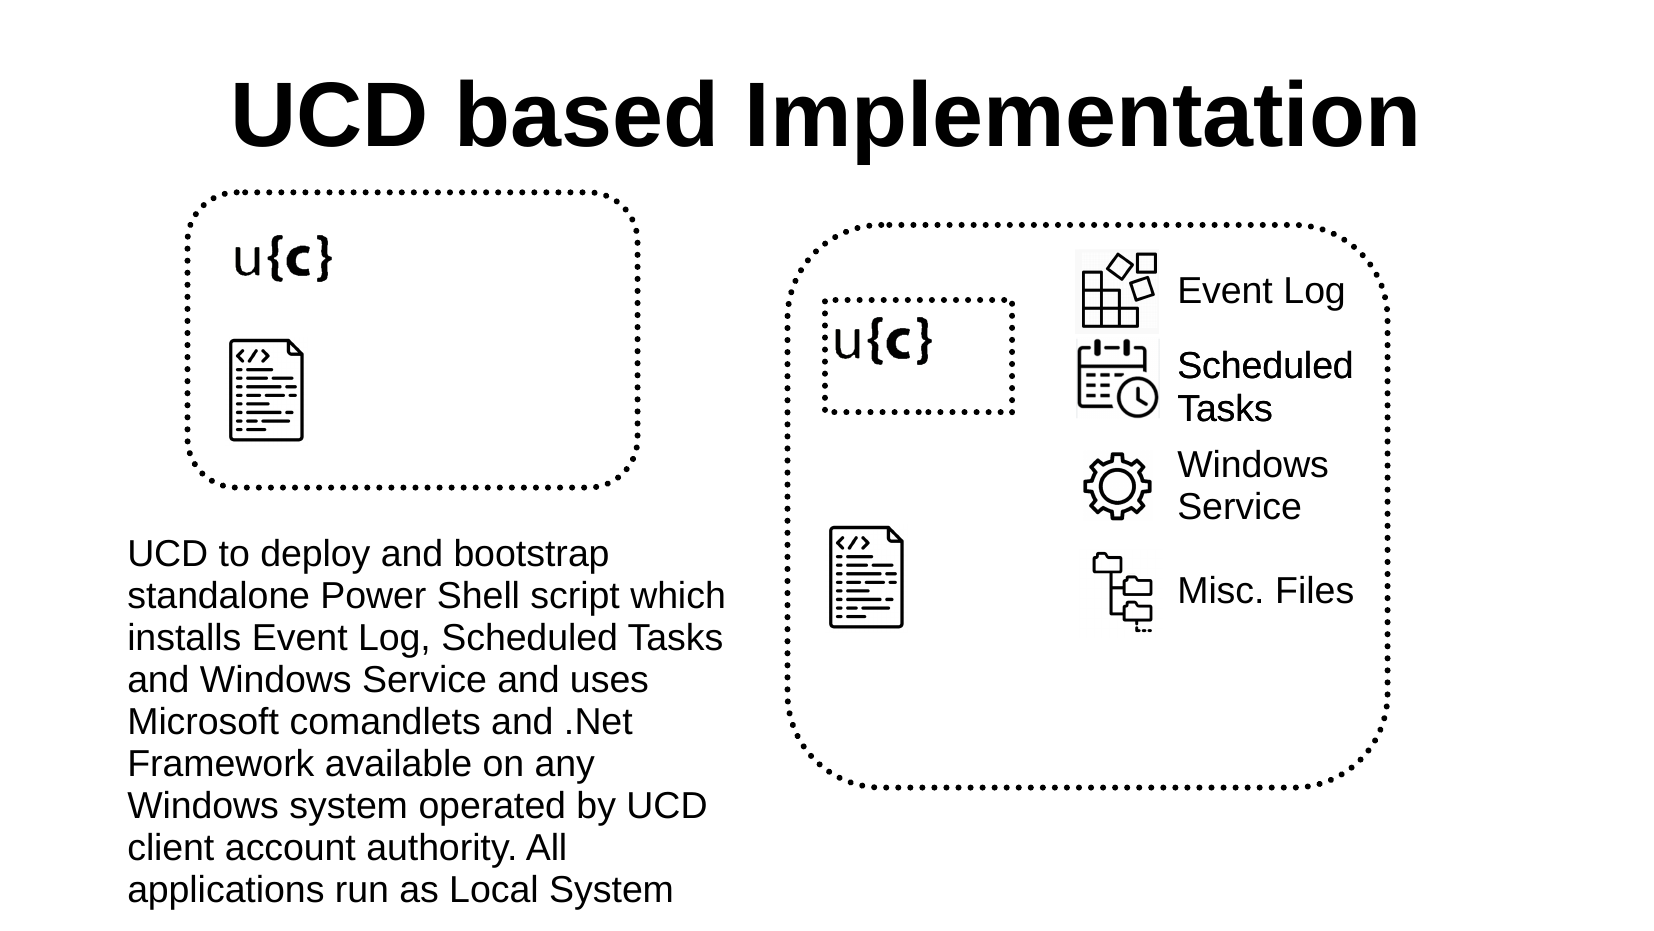

# UCD based Implementation
Event Log
Scheduled Tasks
Scheduled Tasks
Windows Service
Misc. Files
UCD to deploy and bootstrap standalone Power Shell script which installs Event Log, Scheduled Tasks and Windows Service and uses Microsoft comandlets and .Net Framework available on any Windows system operated by UCD client account authority. All applications run as Local System